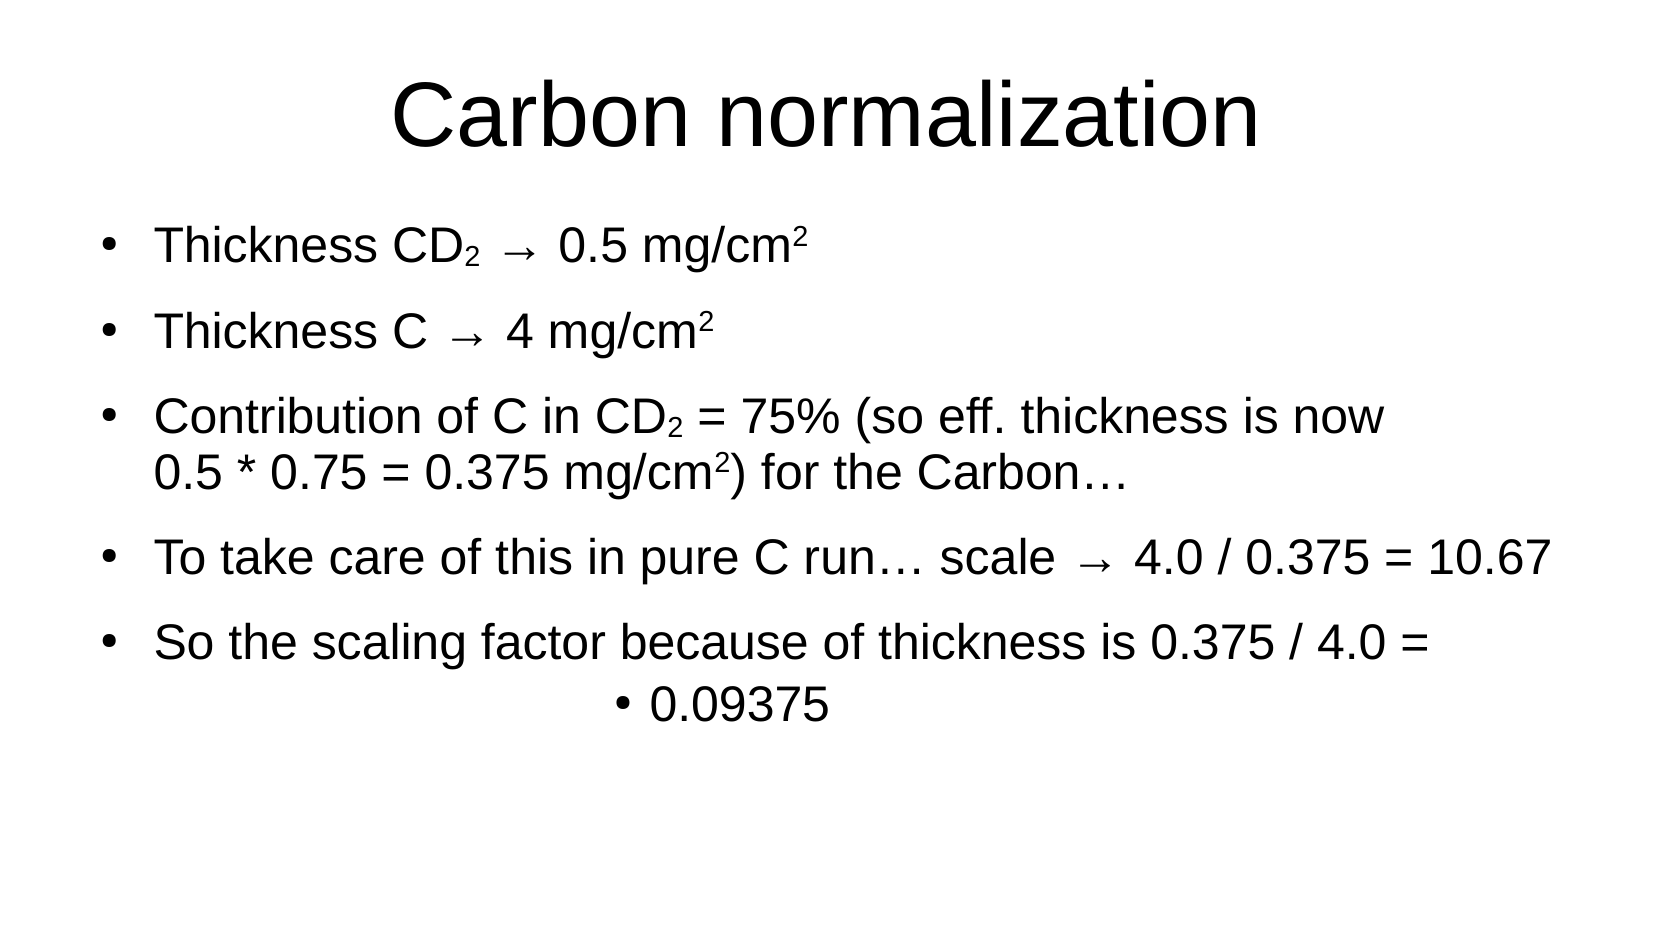

# Carbon normalization
Thickness CD2 → 0.5 mg/cm2
Thickness C → 4 mg/cm2
Contribution of C in CD2 = 75% (so eff. thickness is now 0.5 * 0.75 = 0.375 mg/cm2) for the Carbon…
To take care of this in pure C run… scale → 4.0 / 0.375 = 10.67
So the scaling factor because of thickness is 0.375 / 4.0 =
0.09375